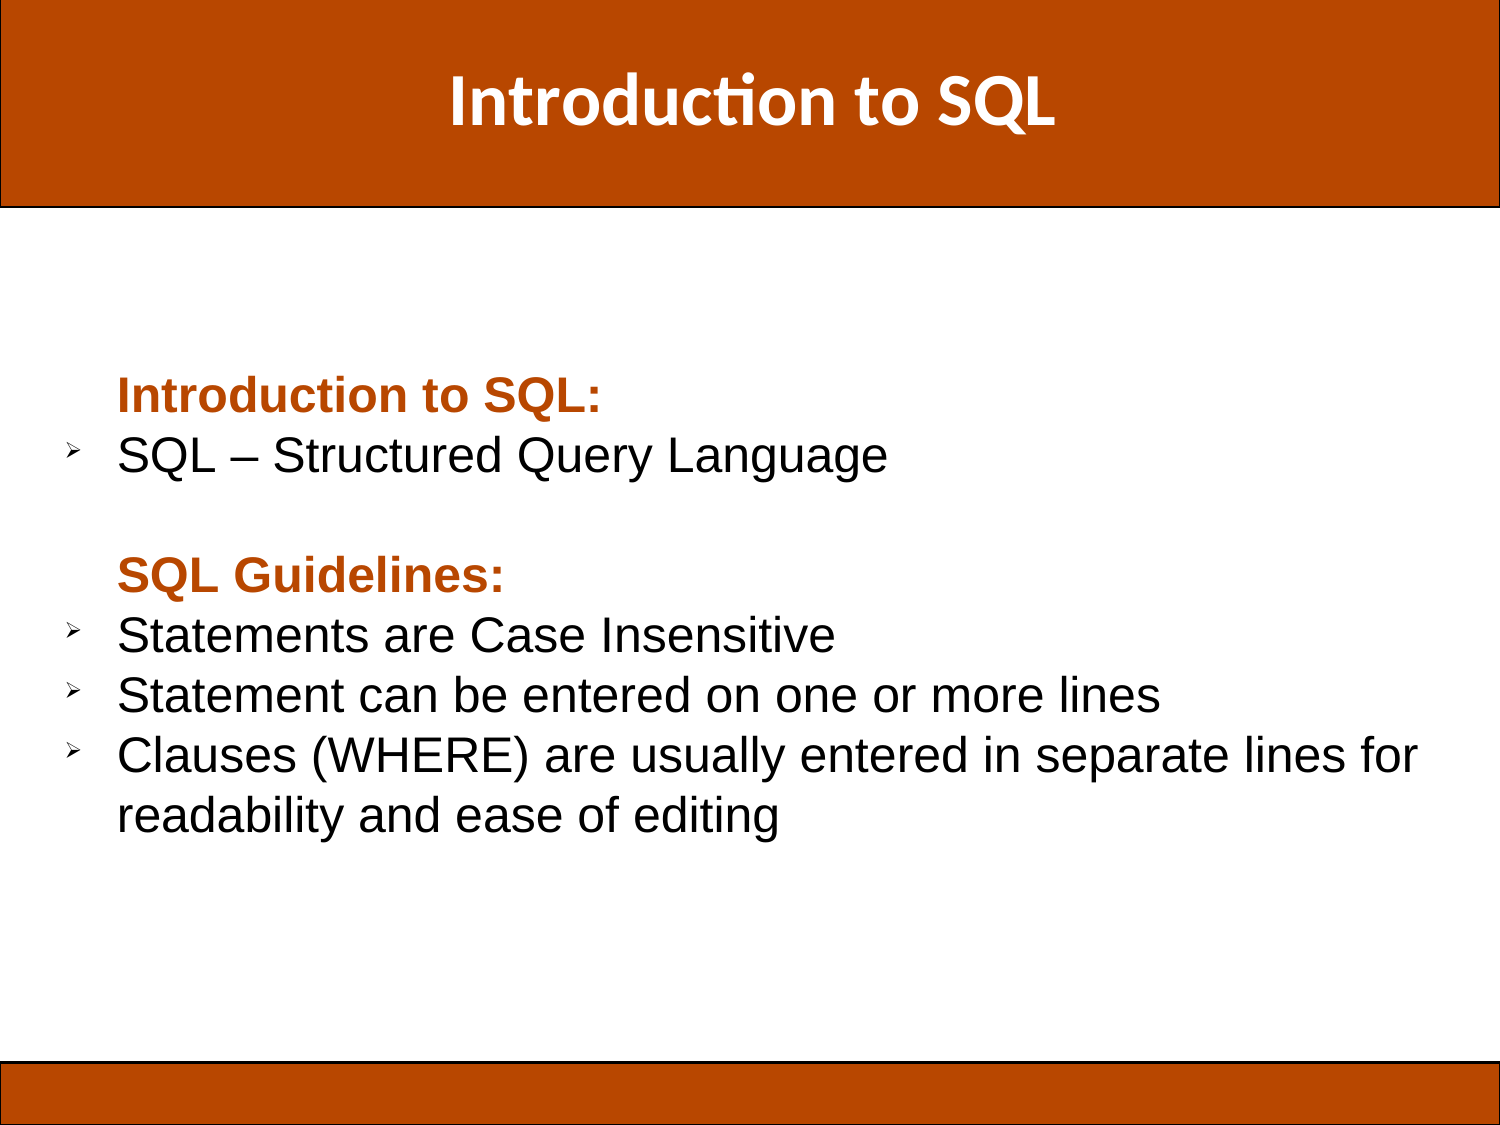

Introduction to SQL
#
Introduction to SQL:
SQL – Structured Query Language
SQL Guidelines:
Statements are Case Insensitive
Statement can be entered on one or more lines
Clauses (WHERE) are usually entered in separate lines for readability and ease of editing